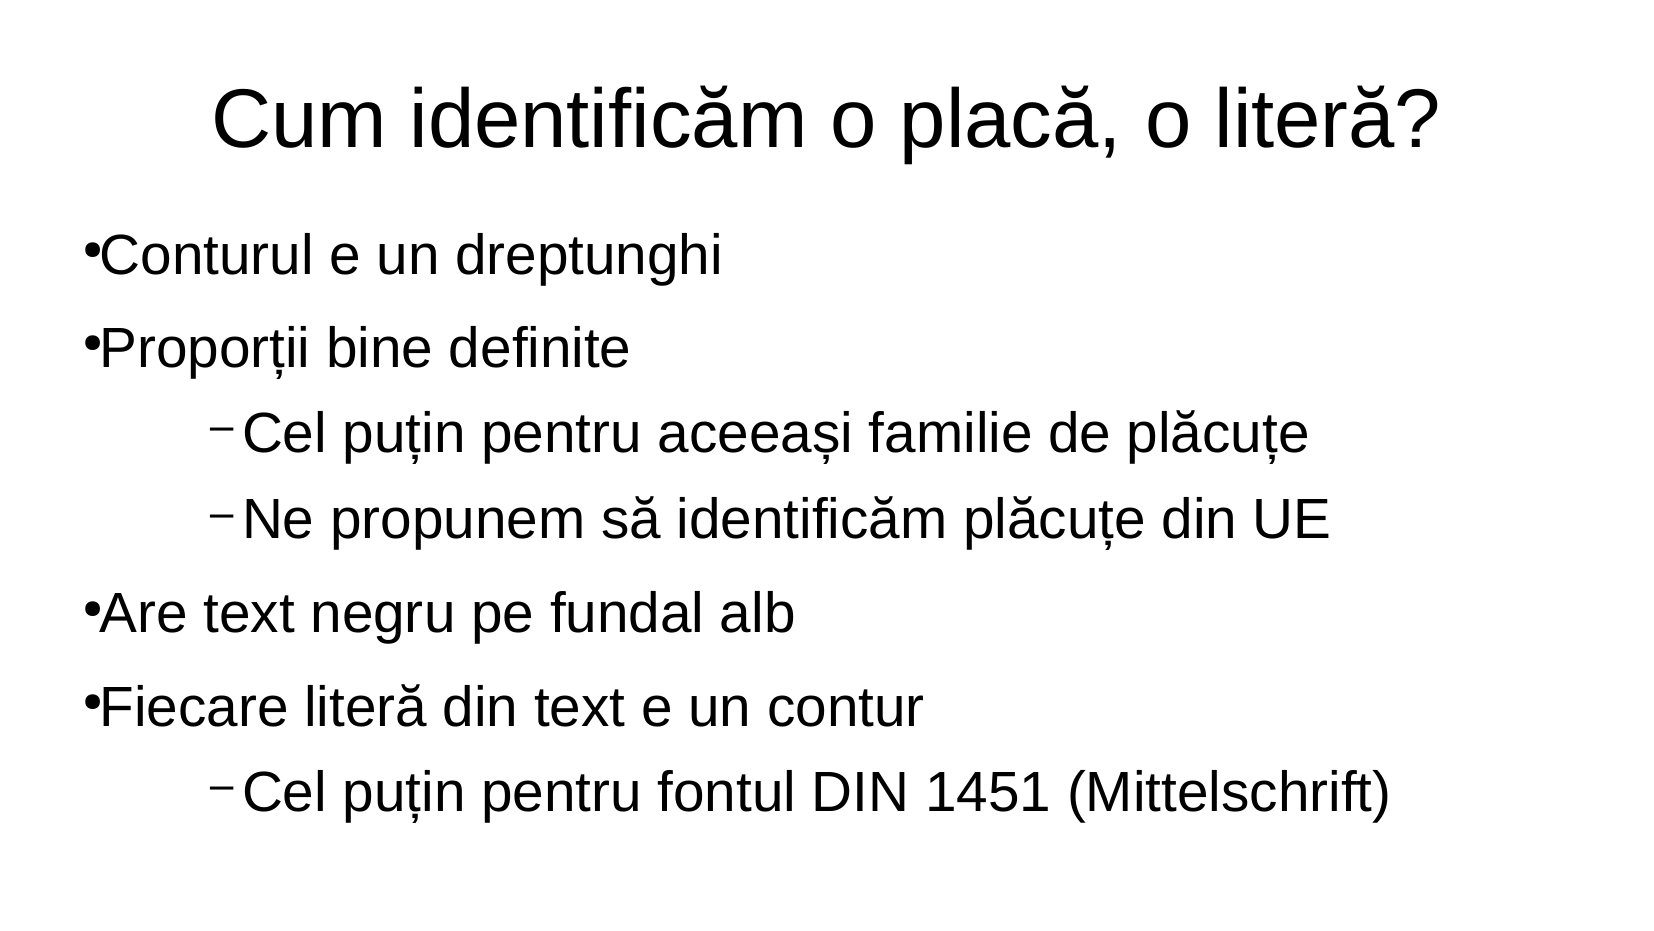

# Cum identificăm o placă, o literă?
Conturul e un dreptunghi
Proporții bine definite
Cel puțin pentru aceeași familie de plăcuțe
Ne propunem să identificăm plăcuțe din UE
Are text negru pe fundal alb
Fiecare literă din text e un contur
Cel puțin pentru fontul DIN 1451 (Mittelschrift)